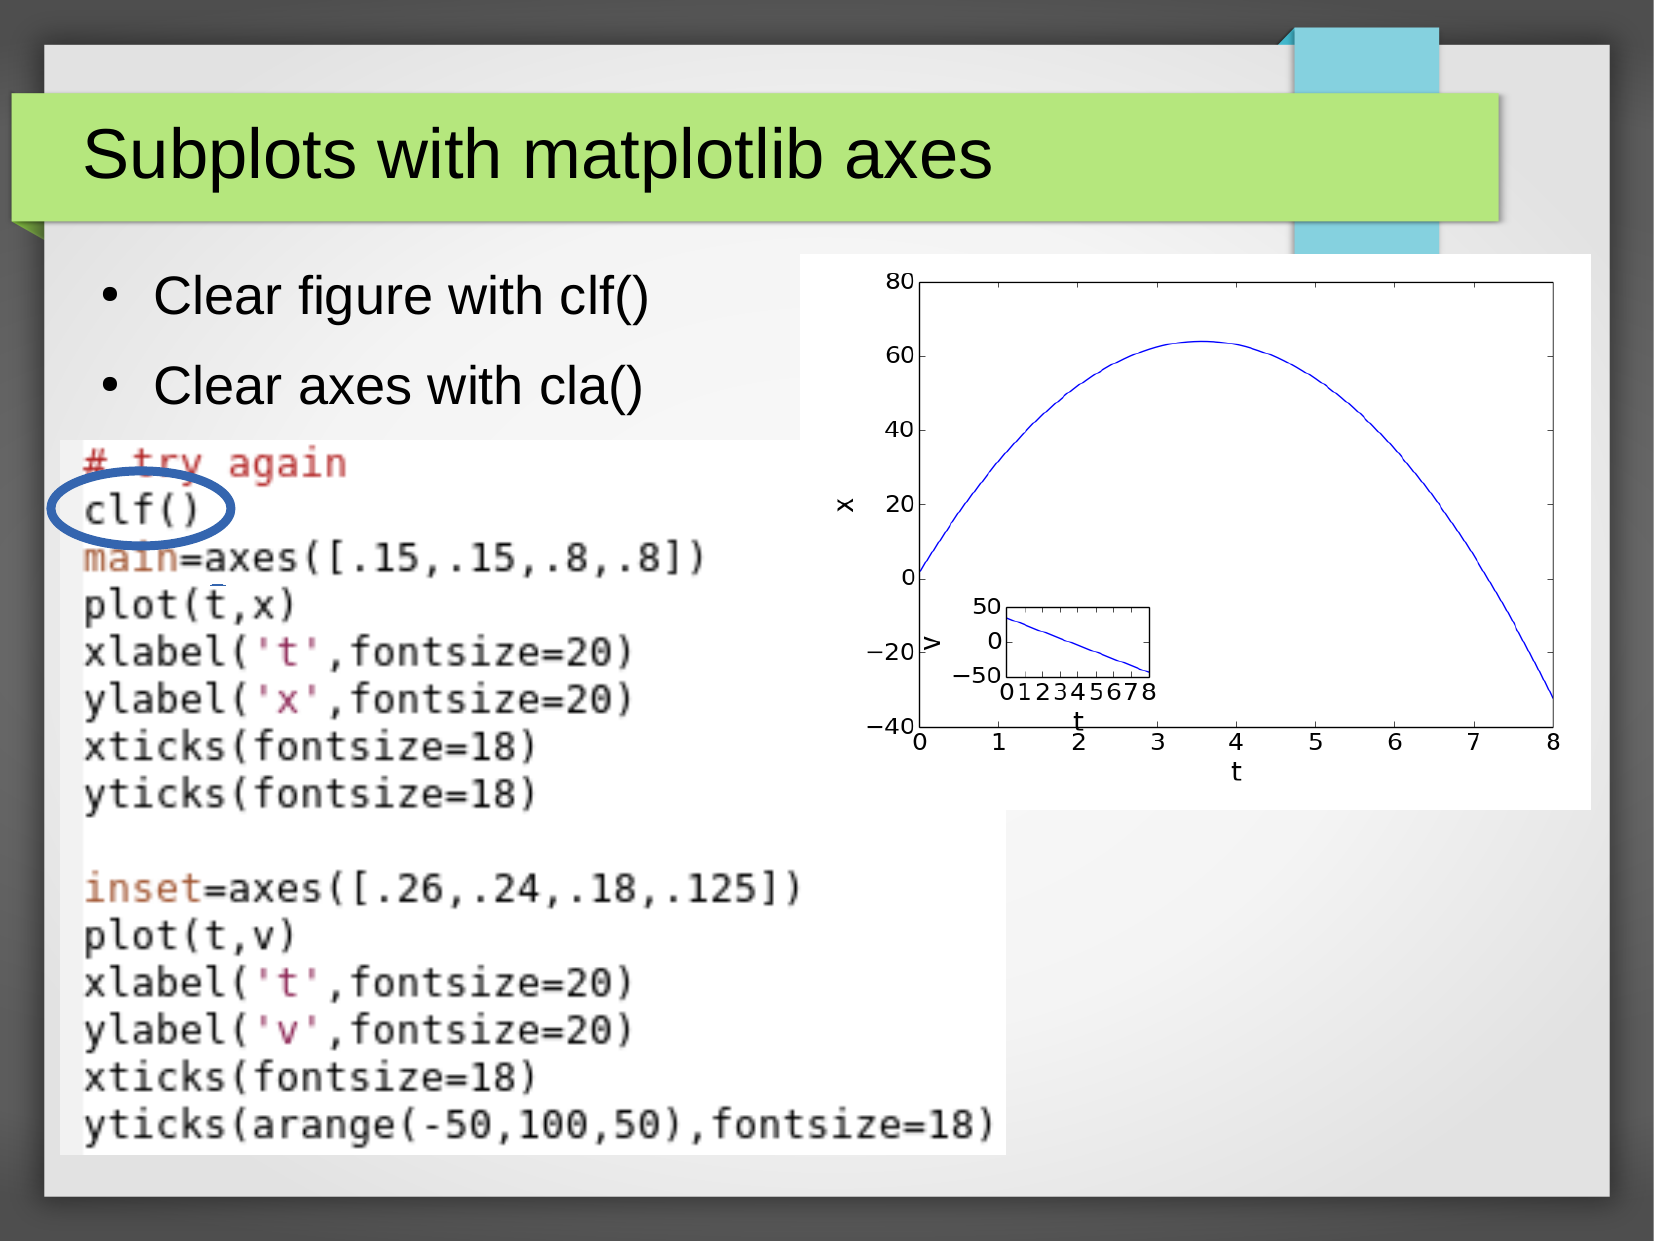

# Subplots with matplotlib axes
Clear figure with clf()
Clear axes with cla()